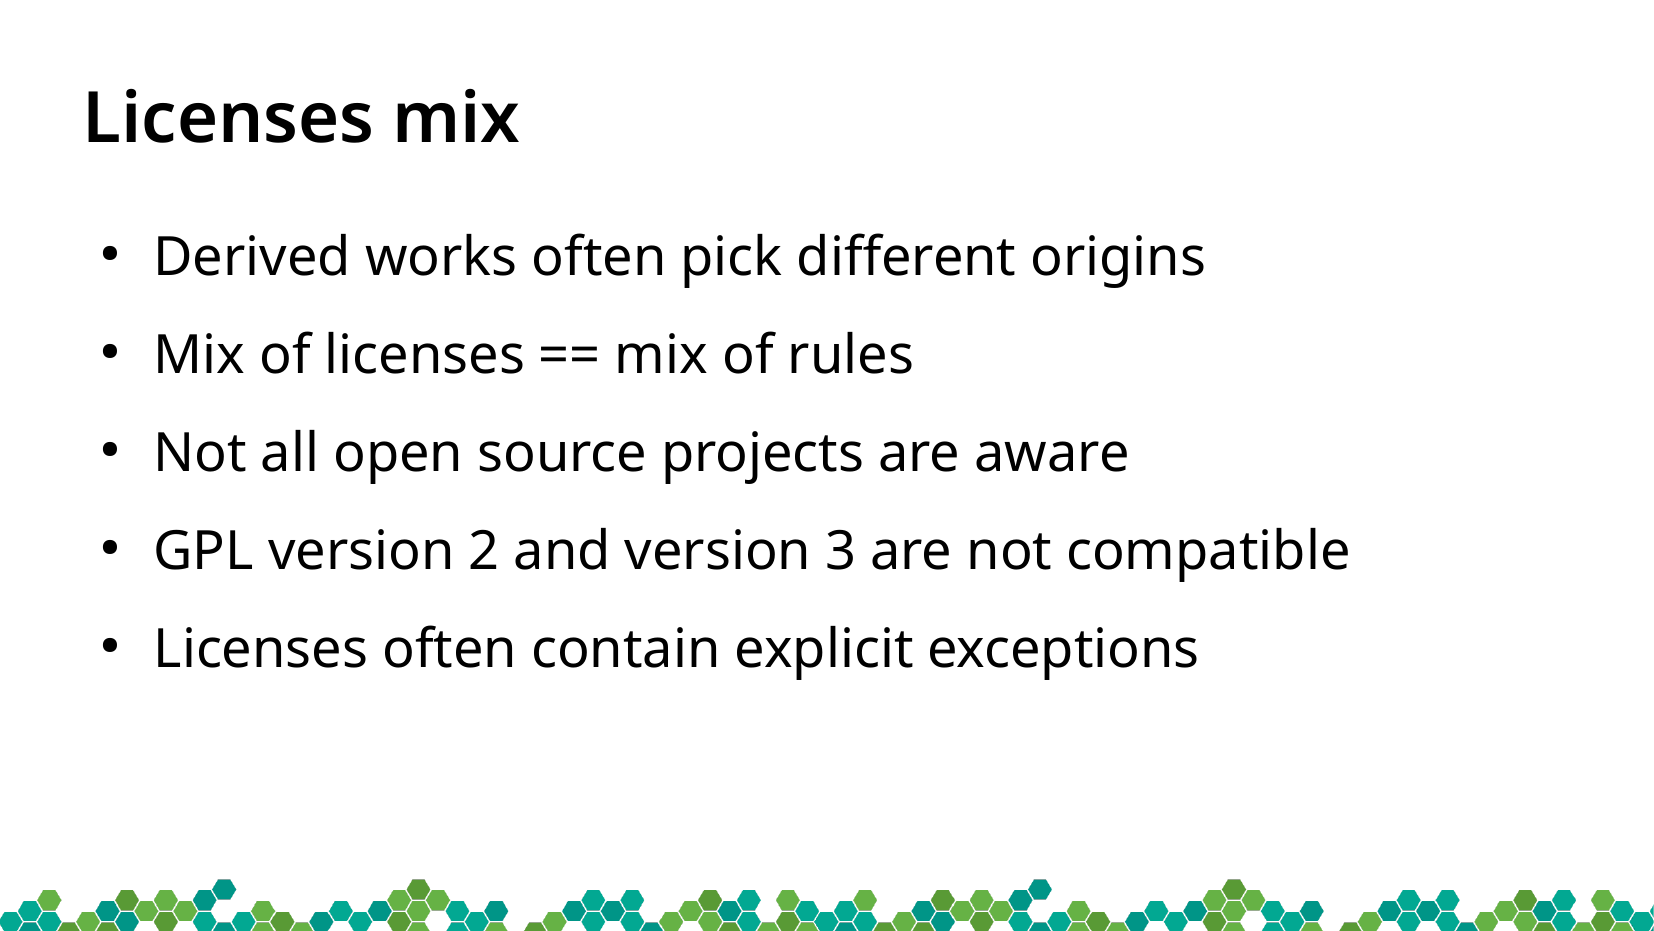

# Licenses mix
Derived works often pick different origins
Mix of licenses == mix of rules
Not all open source projects are aware
GPL version 2 and version 3 are not compatible
Licenses often contain explicit exceptions